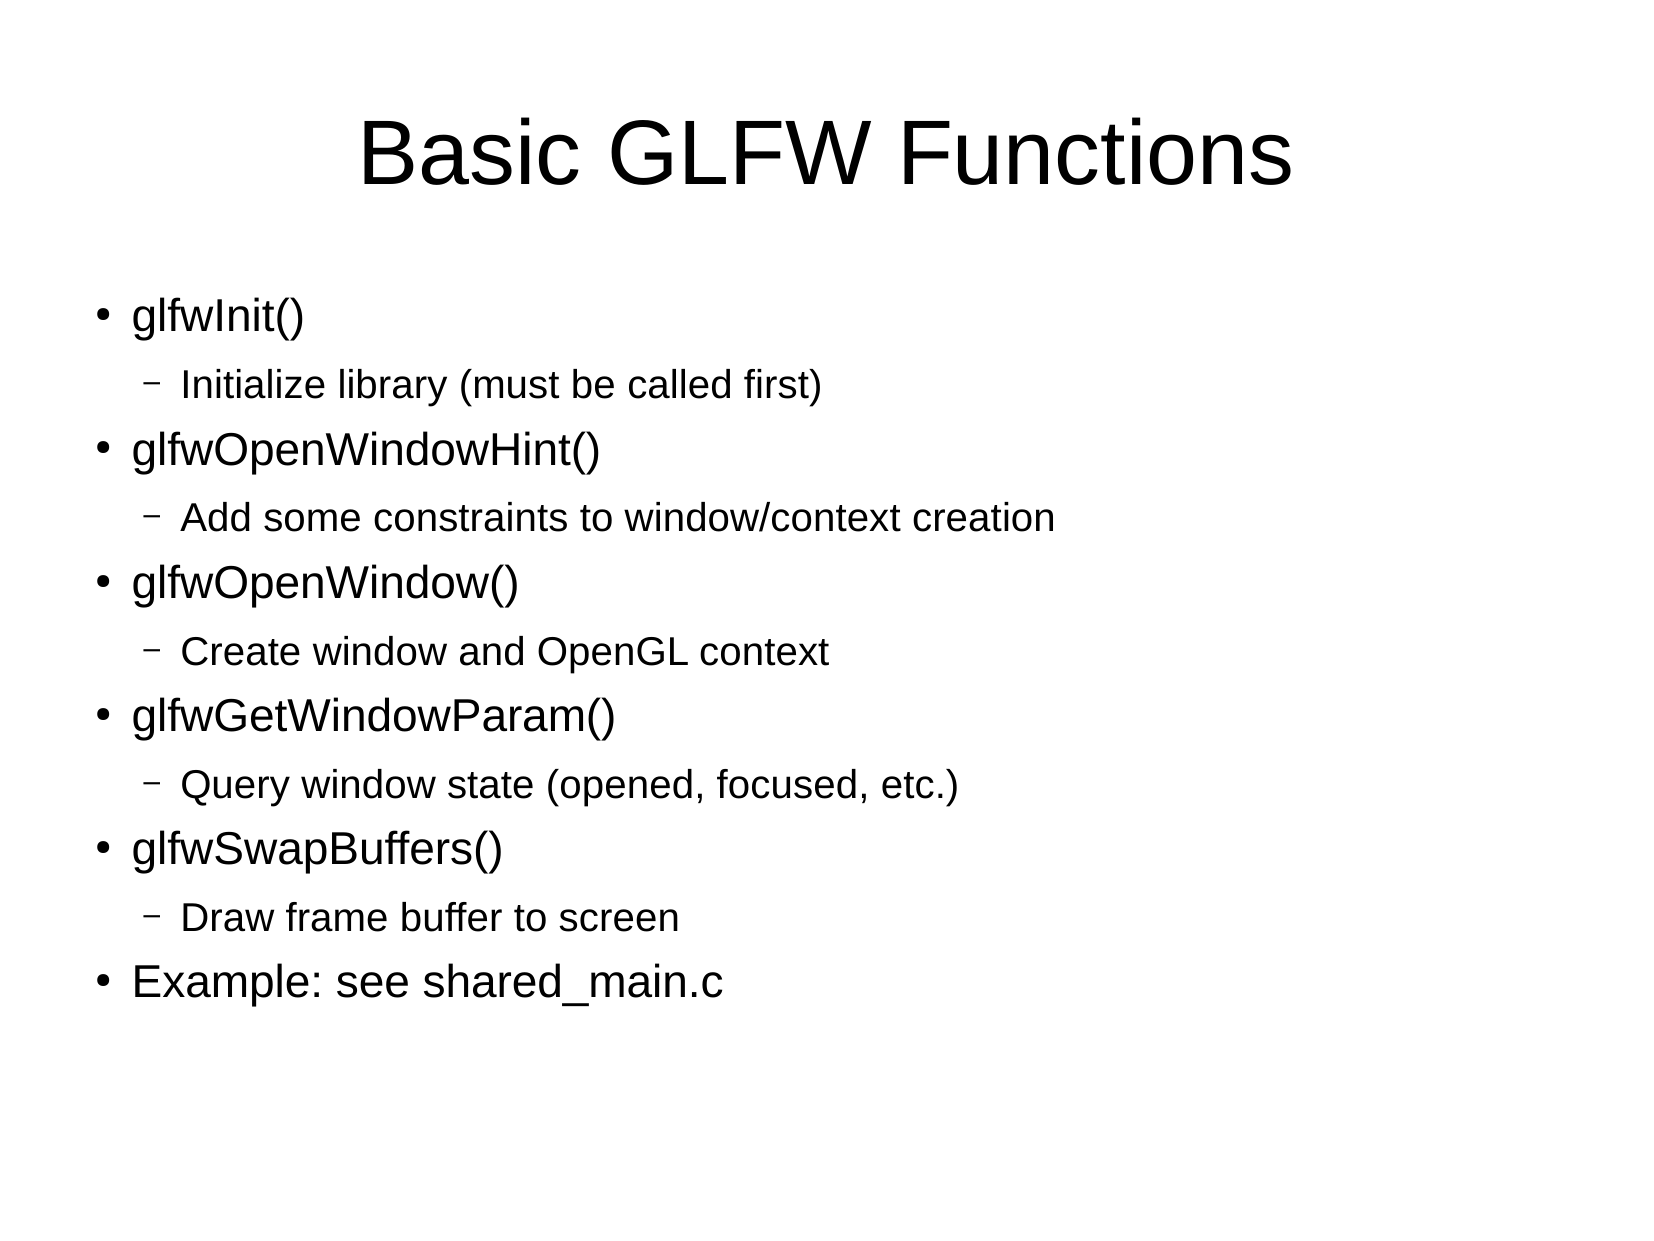

# Basic GLFW Functions
glfwInit()
Initialize library (must be called first)
glfwOpenWindowHint()
Add some constraints to window/context creation
glfwOpenWindow()
Create window and OpenGL context
glfwGetWindowParam()
Query window state (opened, focused, etc.)
glfwSwapBuffers()
Draw frame buffer to screen
Example: see shared_main.c